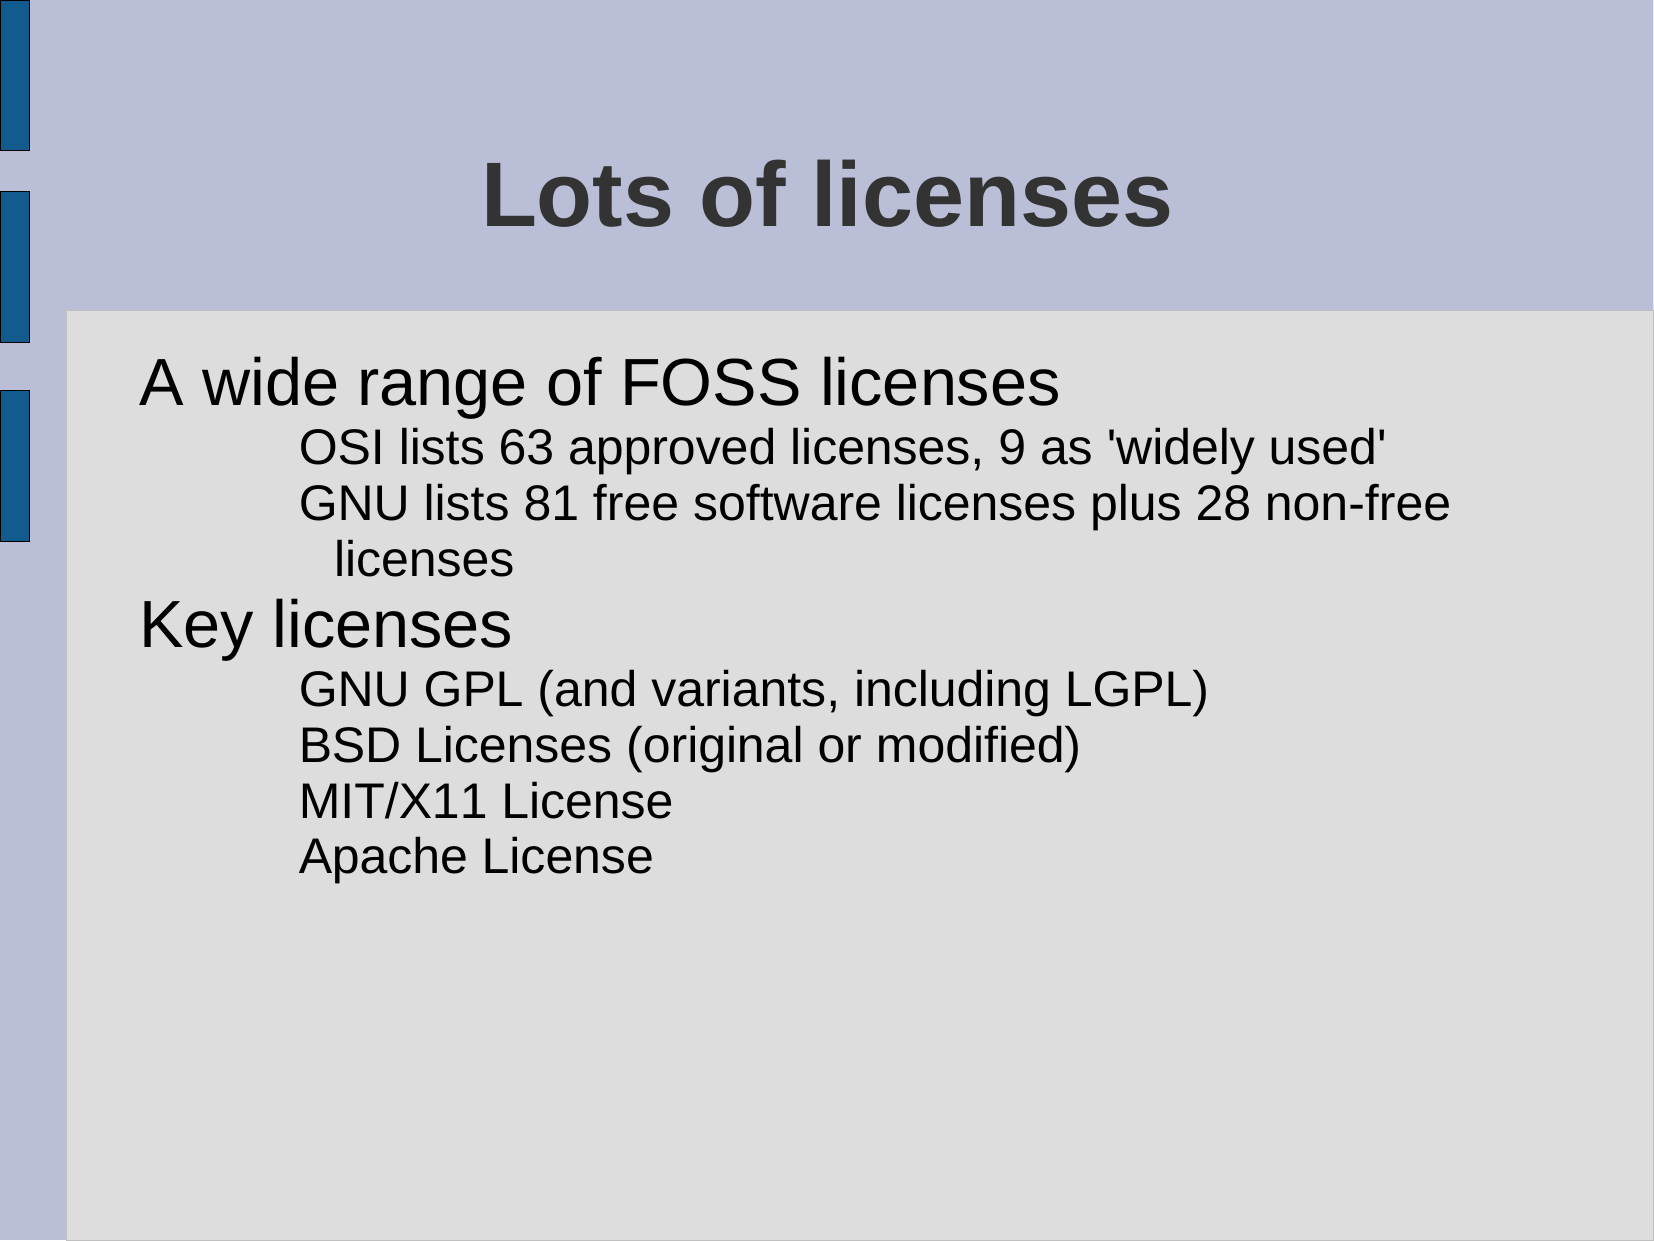

# Lots of licenses
A wide range of FOSS licenses
OSI lists 63 approved licenses, 9 as 'widely used'
GNU lists 81 free software licenses plus 28 non-free licenses
Key licenses
GNU GPL (and variants, including LGPL)
BSD Licenses (original or modified)
MIT/X11 License
Apache License